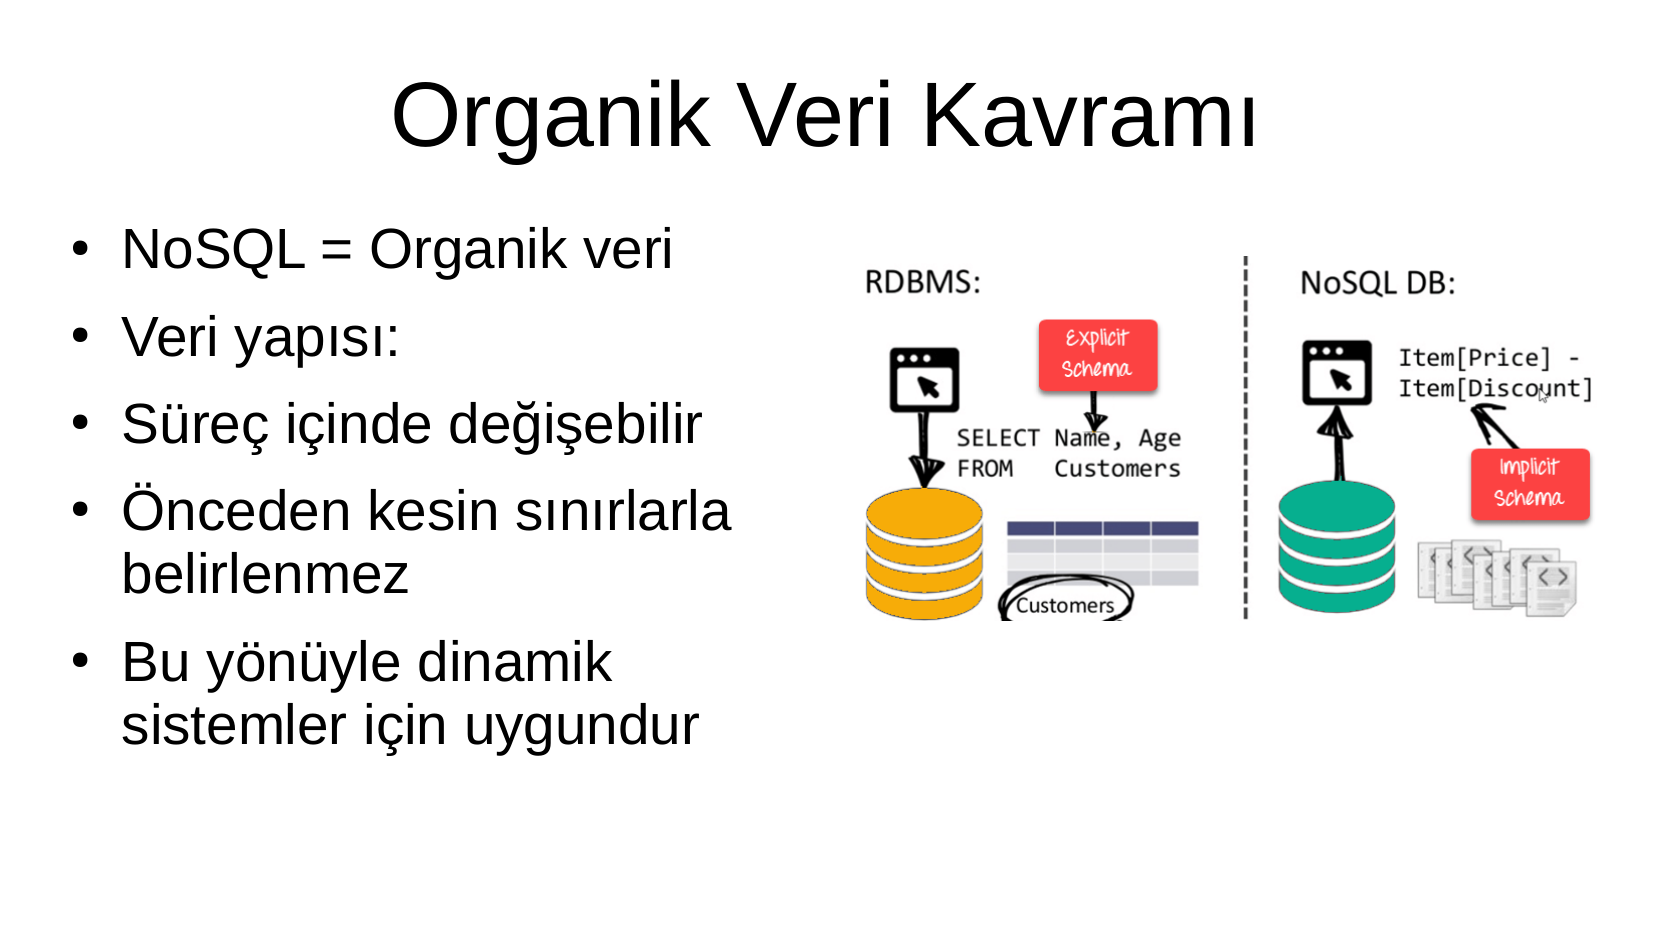

# Organik Veri Kavramı
NoSQL = Organik veri
Veri yapısı:
Süreç içinde değişebilir
Önceden kesin sınırlarla belirlenmez
Bu yönüyle dinamik sistemler için uygundur